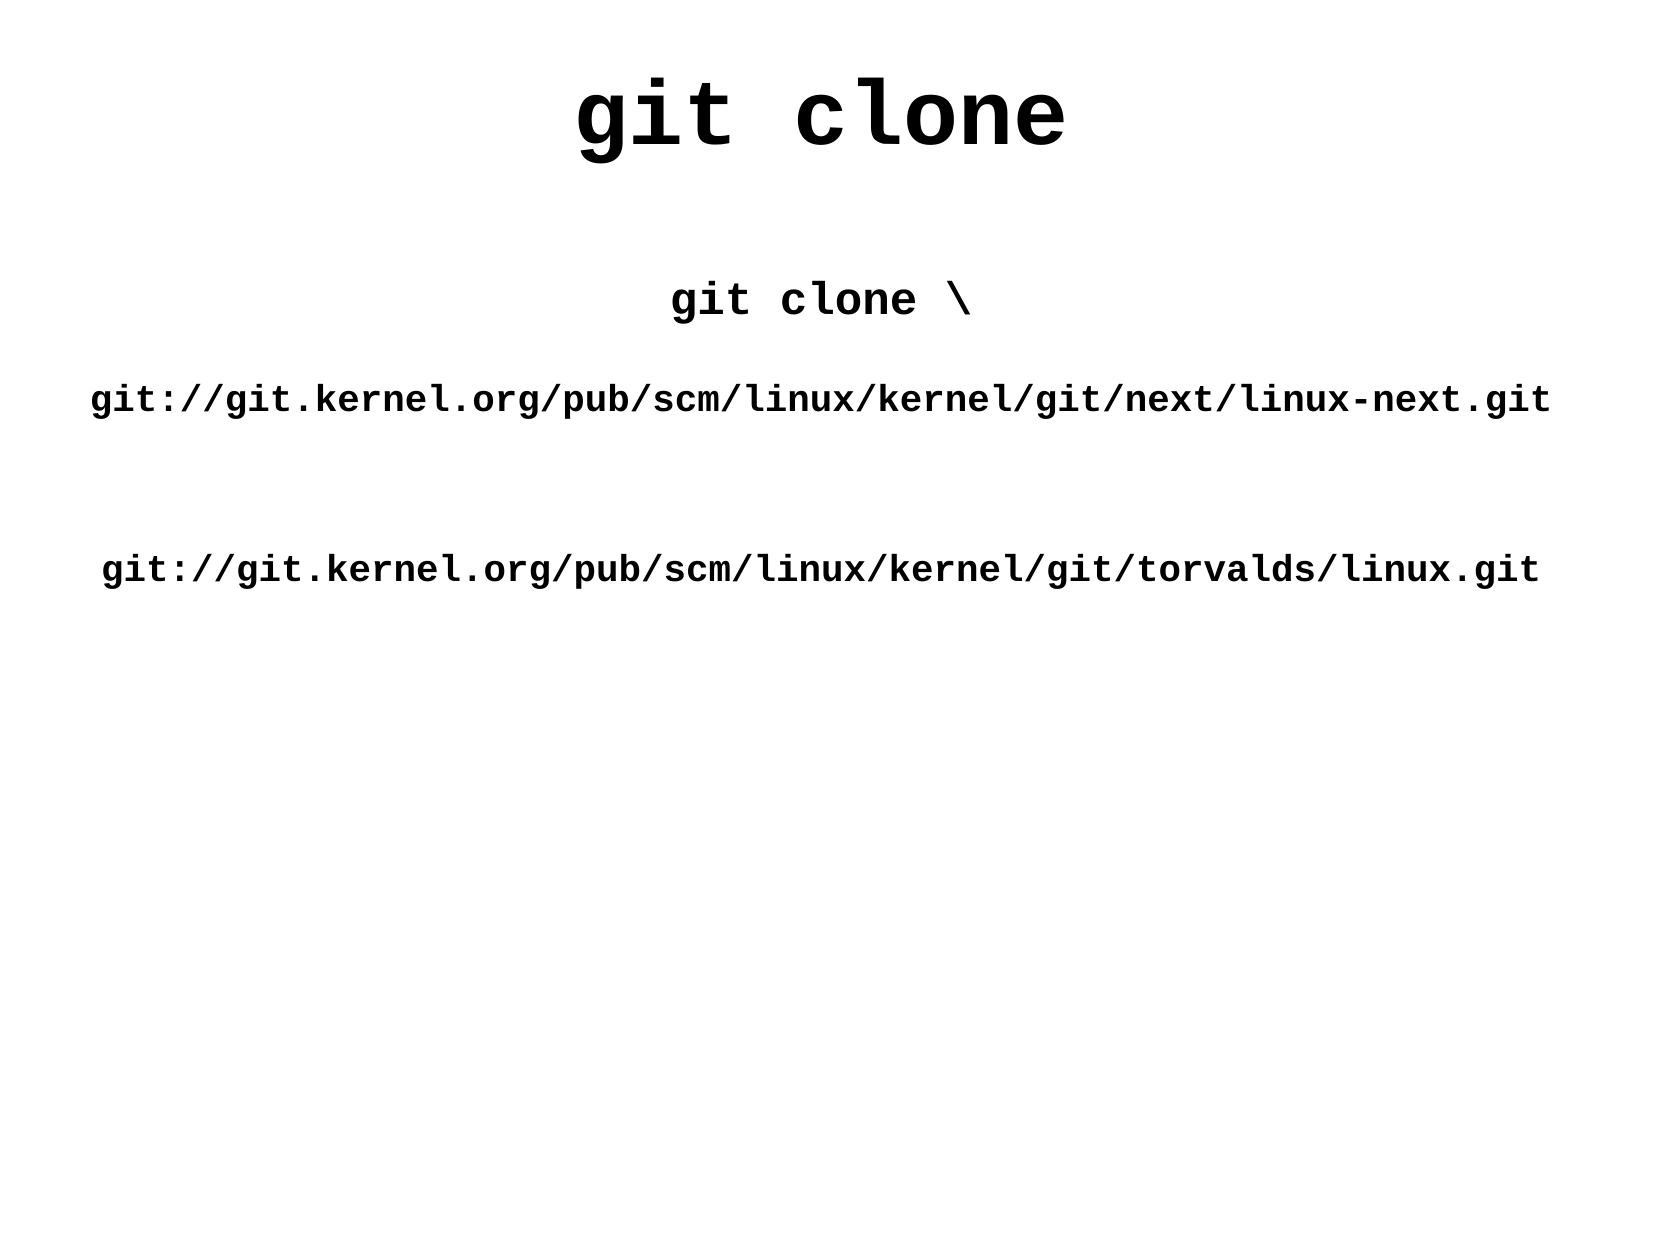

git clone
git clone \
git://git.kernel.org/pub/scm/linux/kernel/git/next/linux-next.git
git://git.kernel.org/pub/scm/linux/kernel/git/torvalds/linux.git